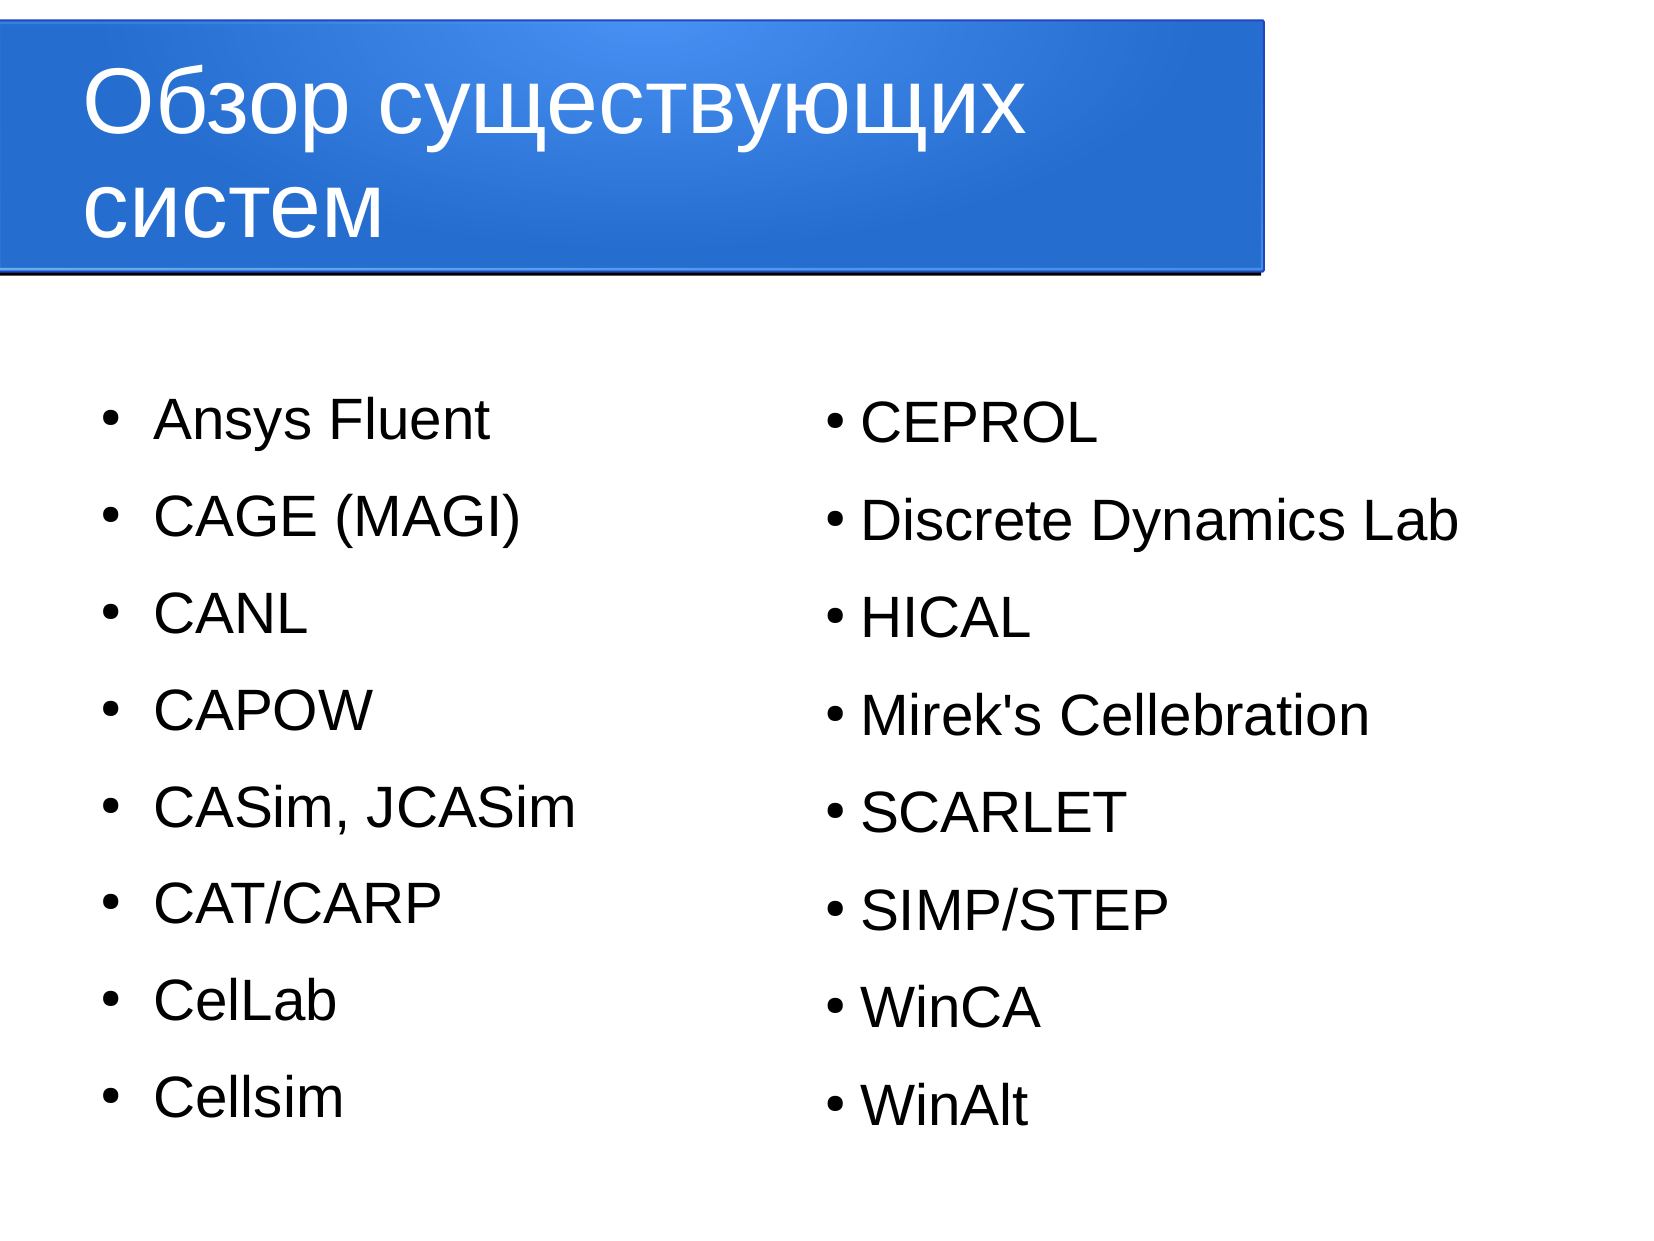

# Обзор существующих систем
CEPROL
Discrete Dynamics Lab
HICAL
Mirek's Cellebration
SCARLET
SIMP/STEP
WinCA
WinAlt
Ansys Fluent
CAGE (MAGI)
CANL
CAPOW
CASim, JCASim
CAT/CARP
CelLab
Cellsim